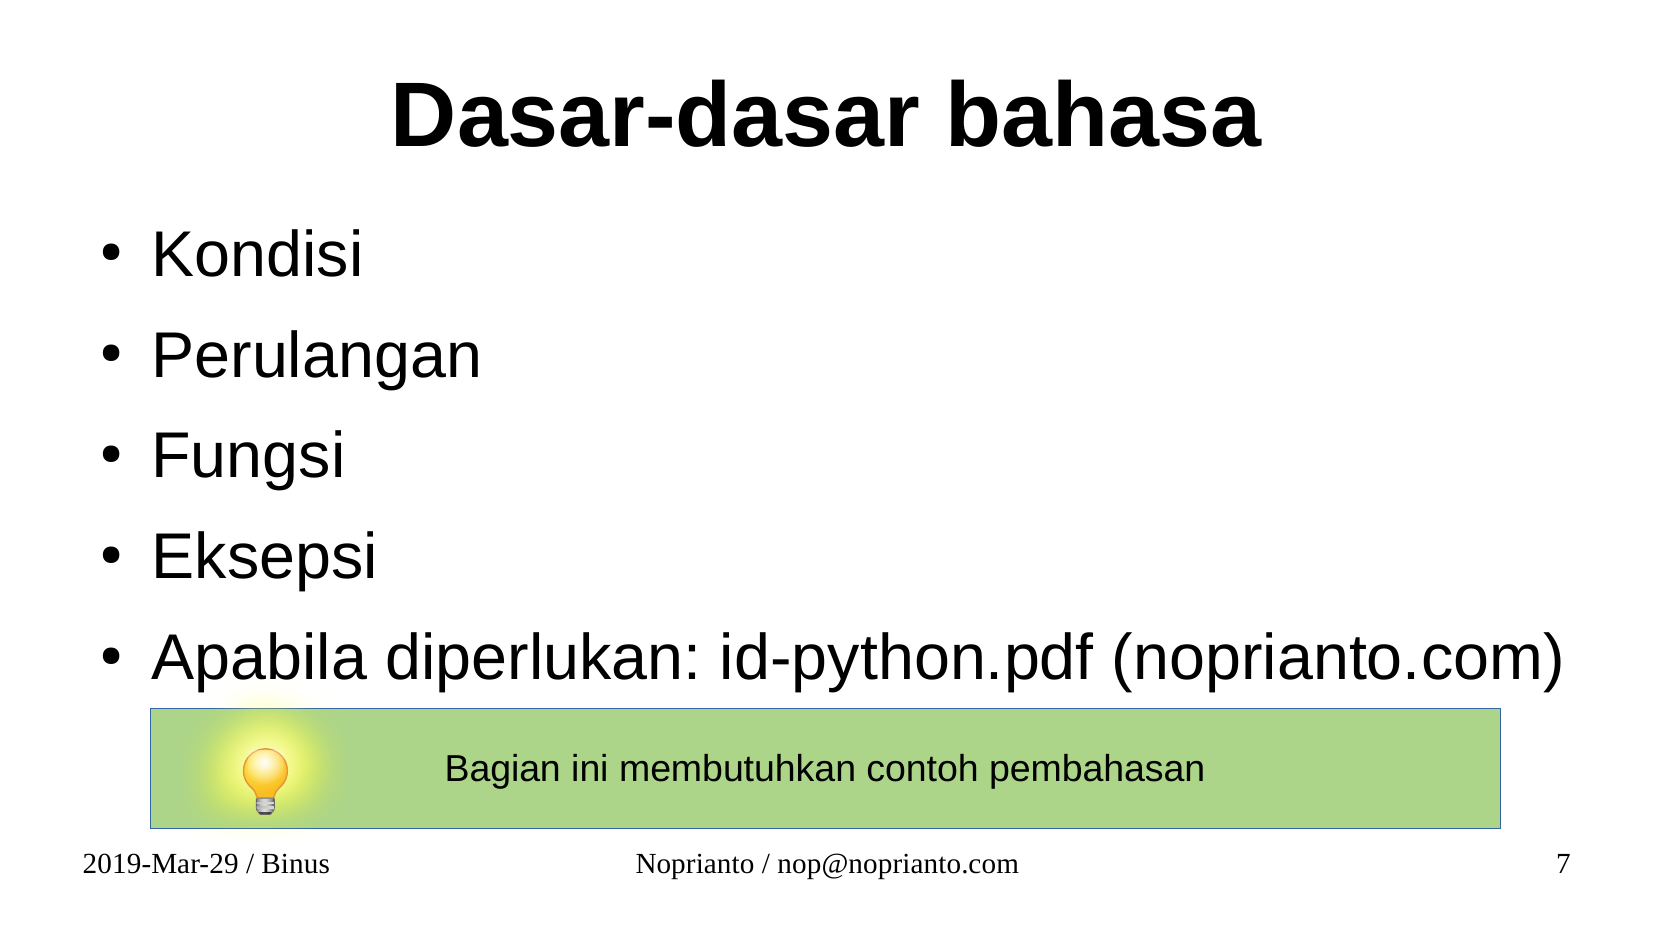

# Dasar-dasar bahasa
Kondisi
Perulangan
Fungsi
Eksepsi
Apabila diperlukan: id-python.pdf (noprianto.com)
Bagian ini membutuhkan contoh pembahasan
2019-Mar-29 / Binus
Noprianto / nop@noprianto.com
7